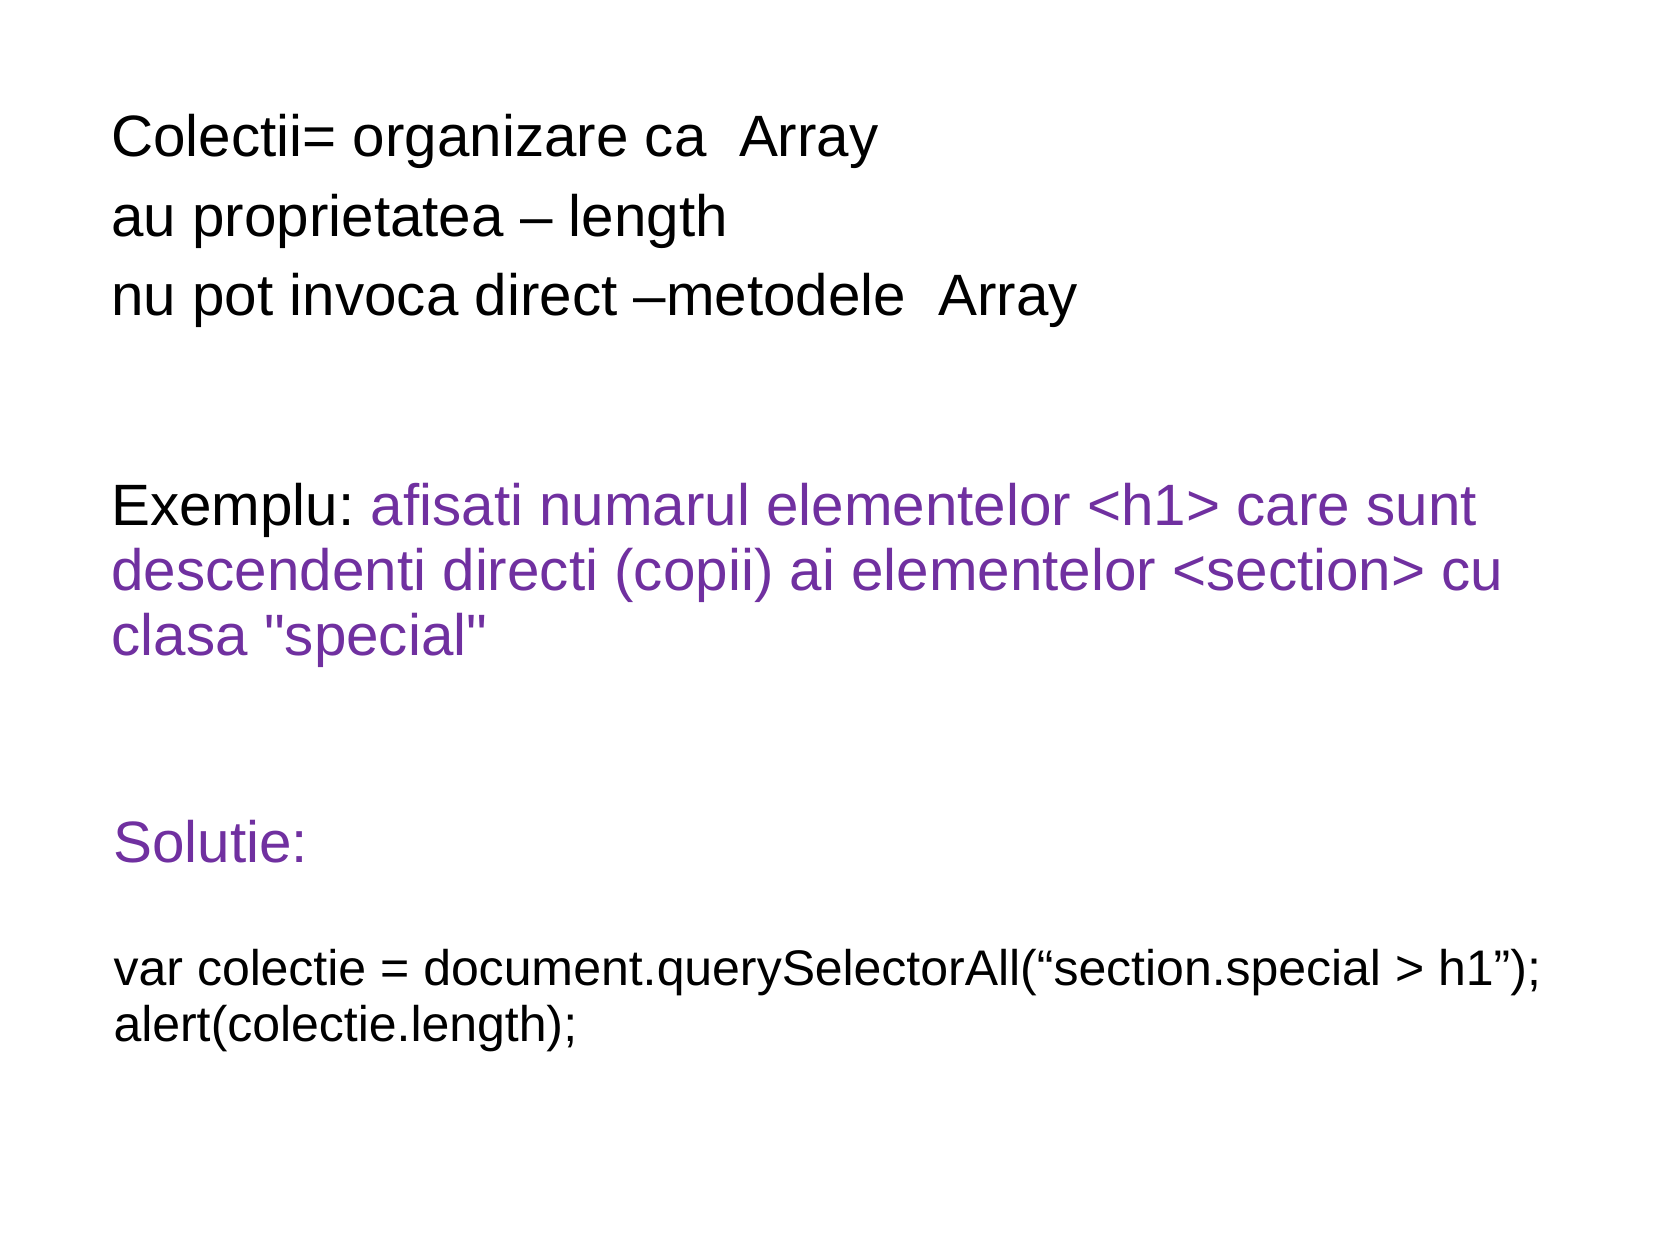

Colectii= organizare ca Array
au proprietatea – length
nu pot invoca direct –metodele Array
Exemplu: afisati numarul elementelor <h1> care sunt descendenti directi (copii) ai elementelor <section> cu clasa "special"
Solutie:
var colectie = document.querySelectorAll(“section.special > h1”);
alert(colectie.length);